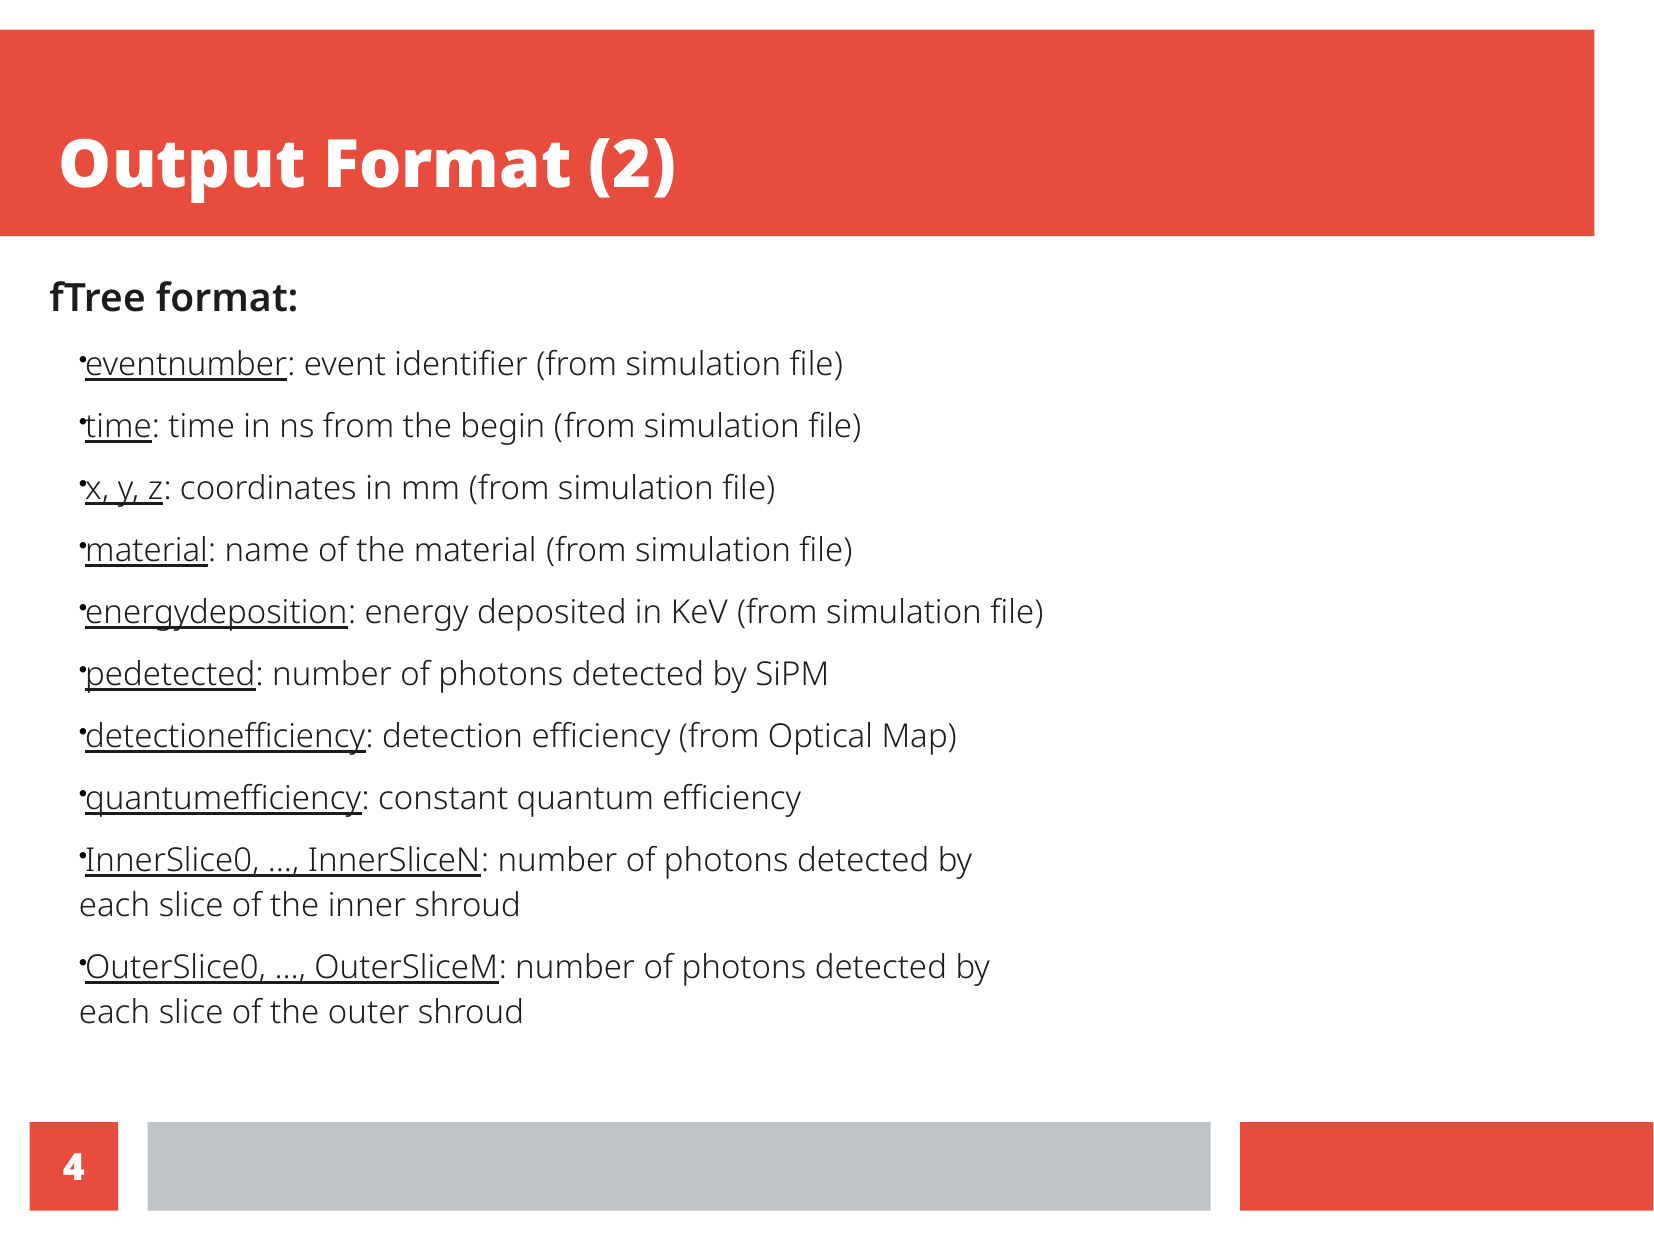

# Output Format (2)
fTree format:
eventnumber: event identifier (from simulation file)
time: time in ns from the begin (from simulation file)
x, y, z: coordinates in mm (from simulation file)
material: name of the material (from simulation file)
energydeposition: energy deposited in KeV (from simulation file)
pedetected: number of photons detected by SiPM
detectionefficiency: detection efficiency (from Optical Map)
quantumefficiency: constant quantum efficiency
InnerSlice0, …, InnerSliceN: number of photons detected by
each slice of the inner shroud
OuterSlice0, …, OuterSliceM: number of photons detected by
each slice of the outer shroud
4